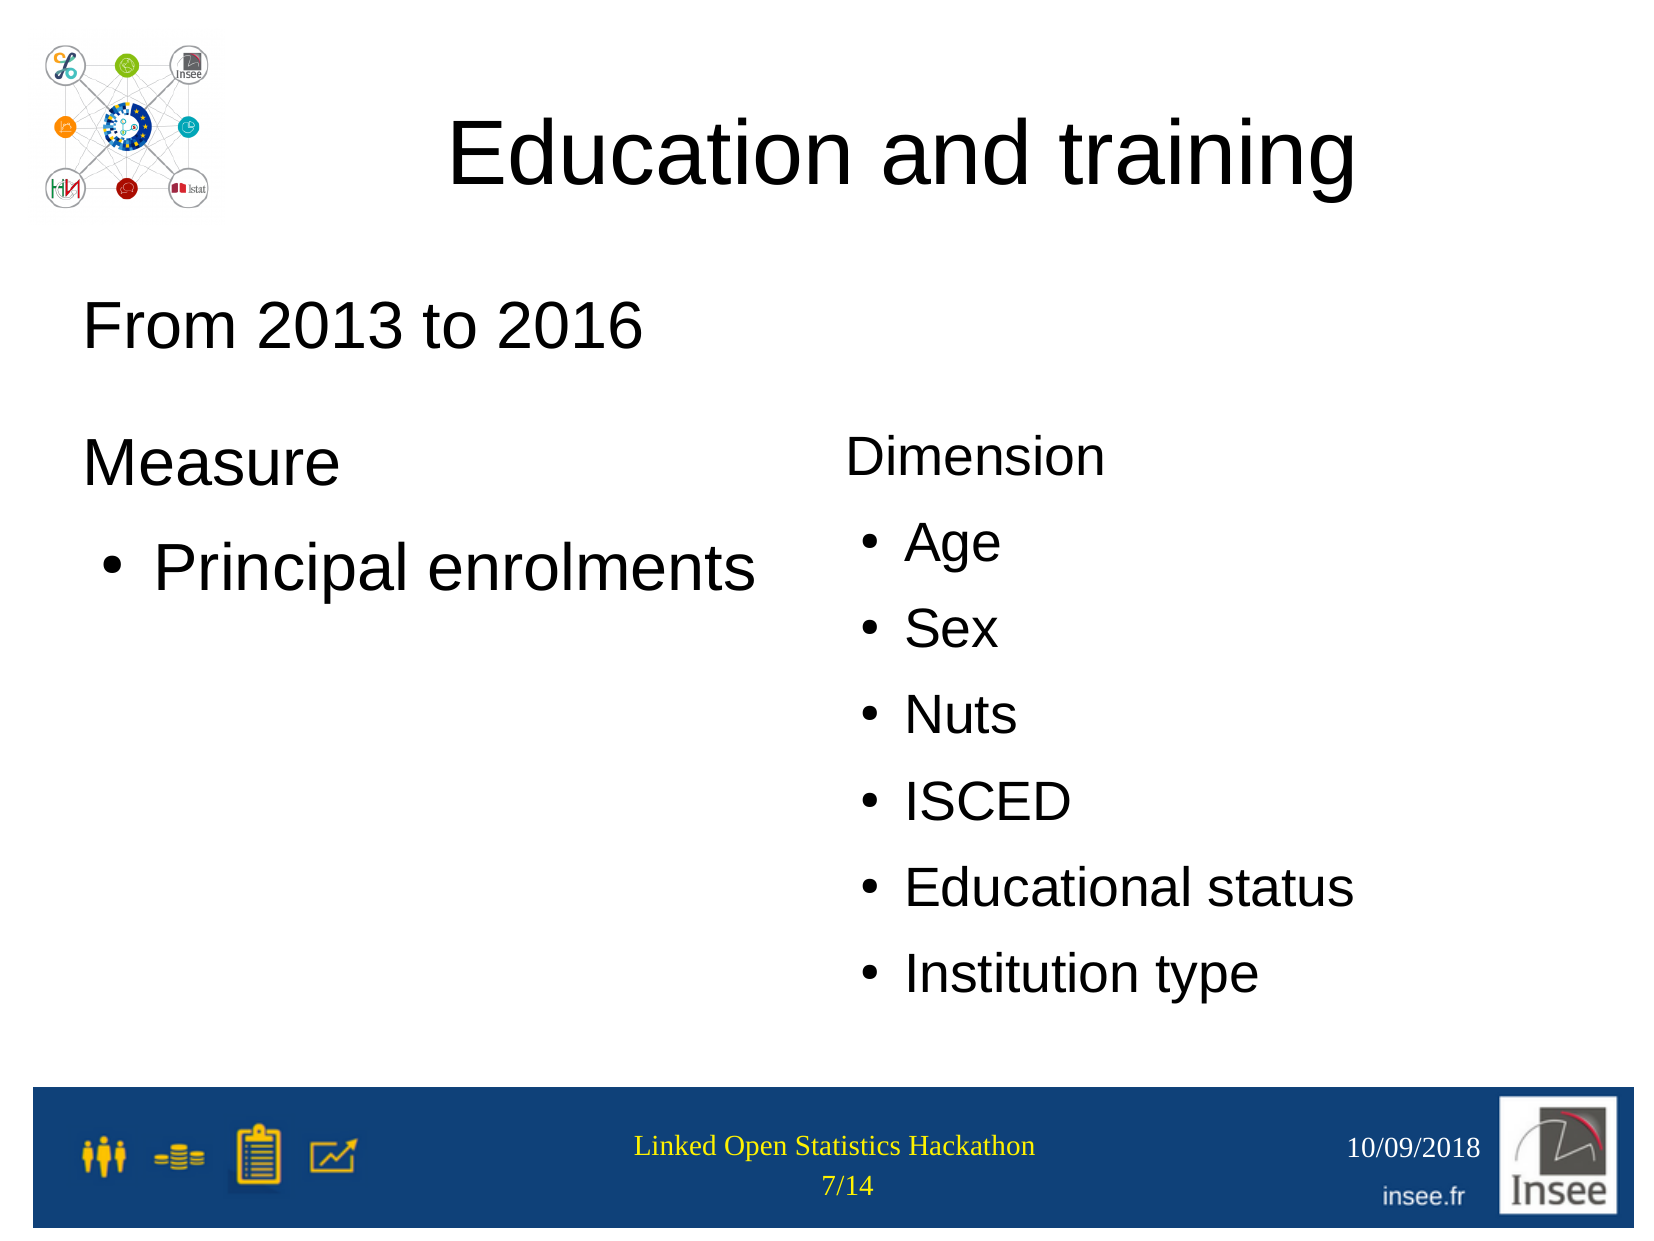

# Education and training
From 2013 to 2016
Measure
Principal enrolments
Dimension
Age
Sex
Nuts
ISCED
Educational status
Institution type
Linked Open Statistics Hackathon
7